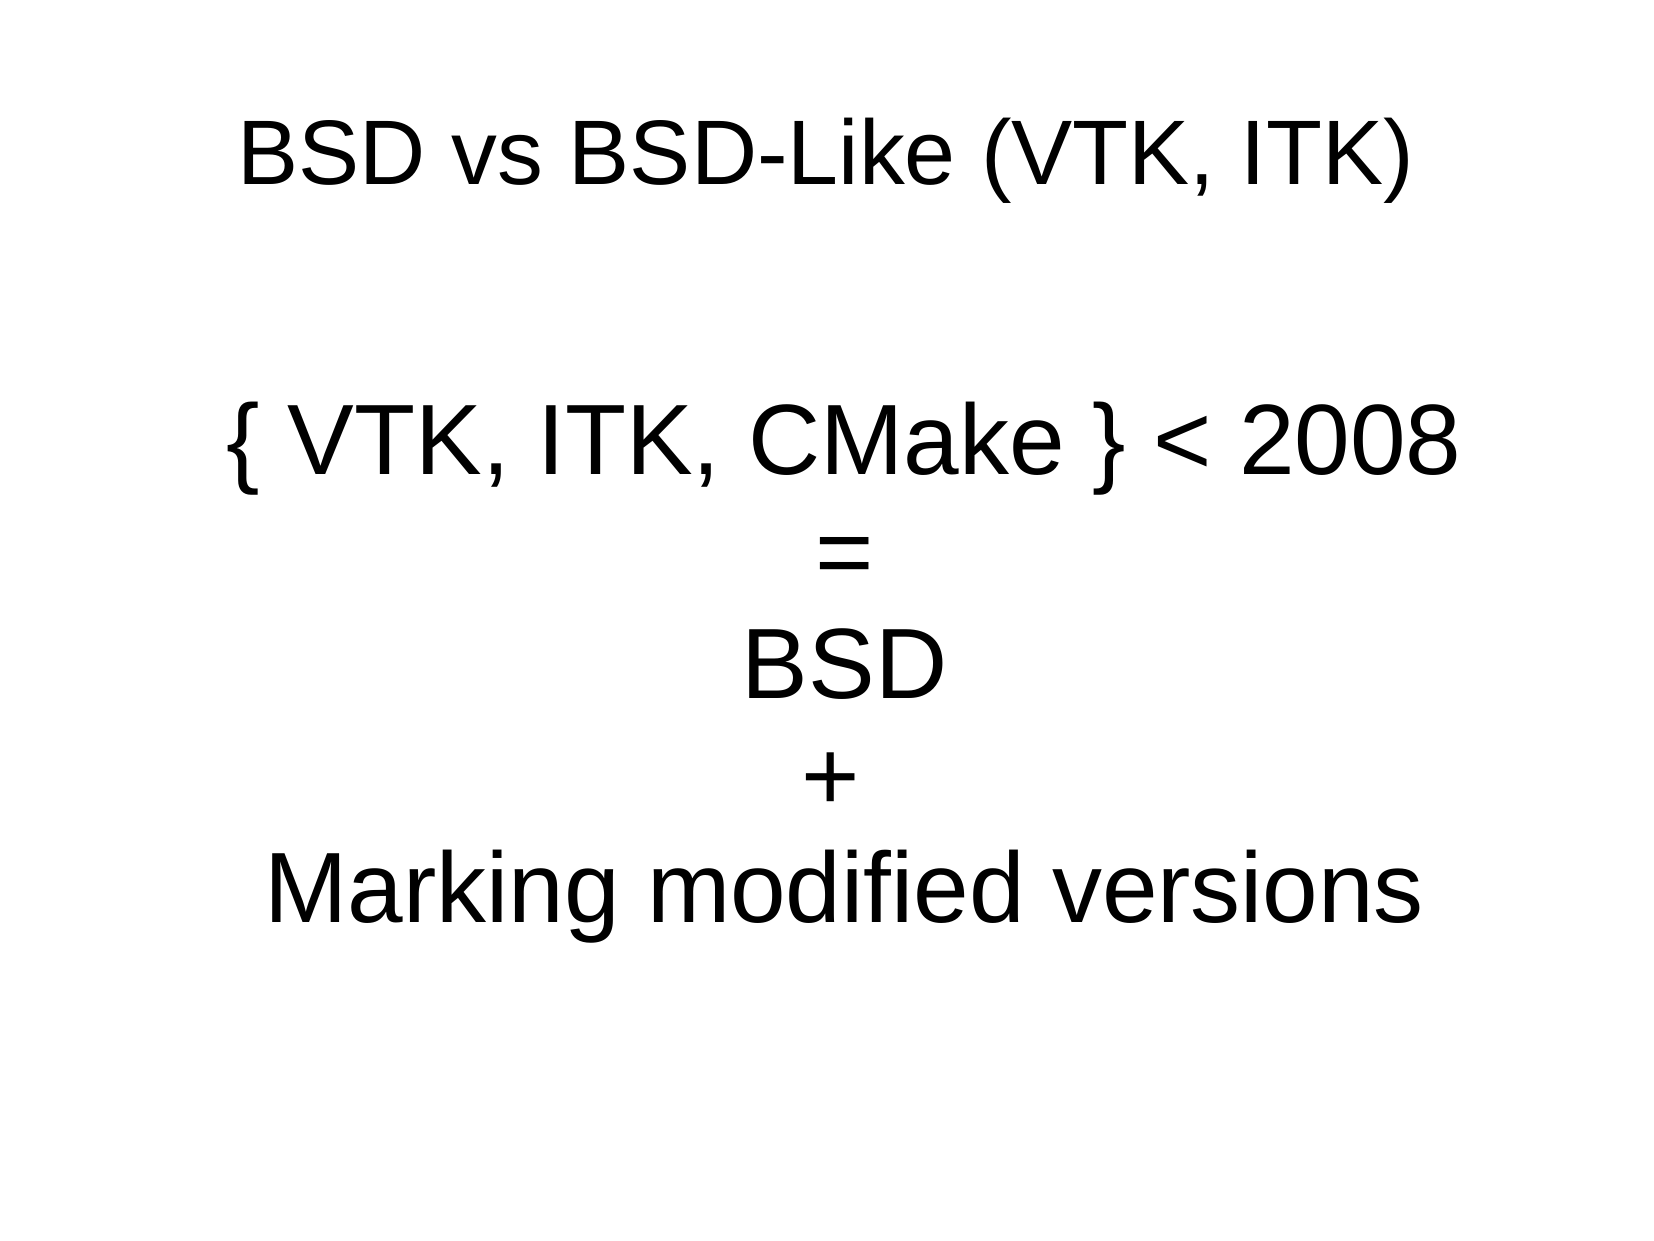

# BSD vs BSD-Like (VTK, ITK)
{ VTK, ITK, CMake } < 2008
=
 BSD
+
Marking modified versions